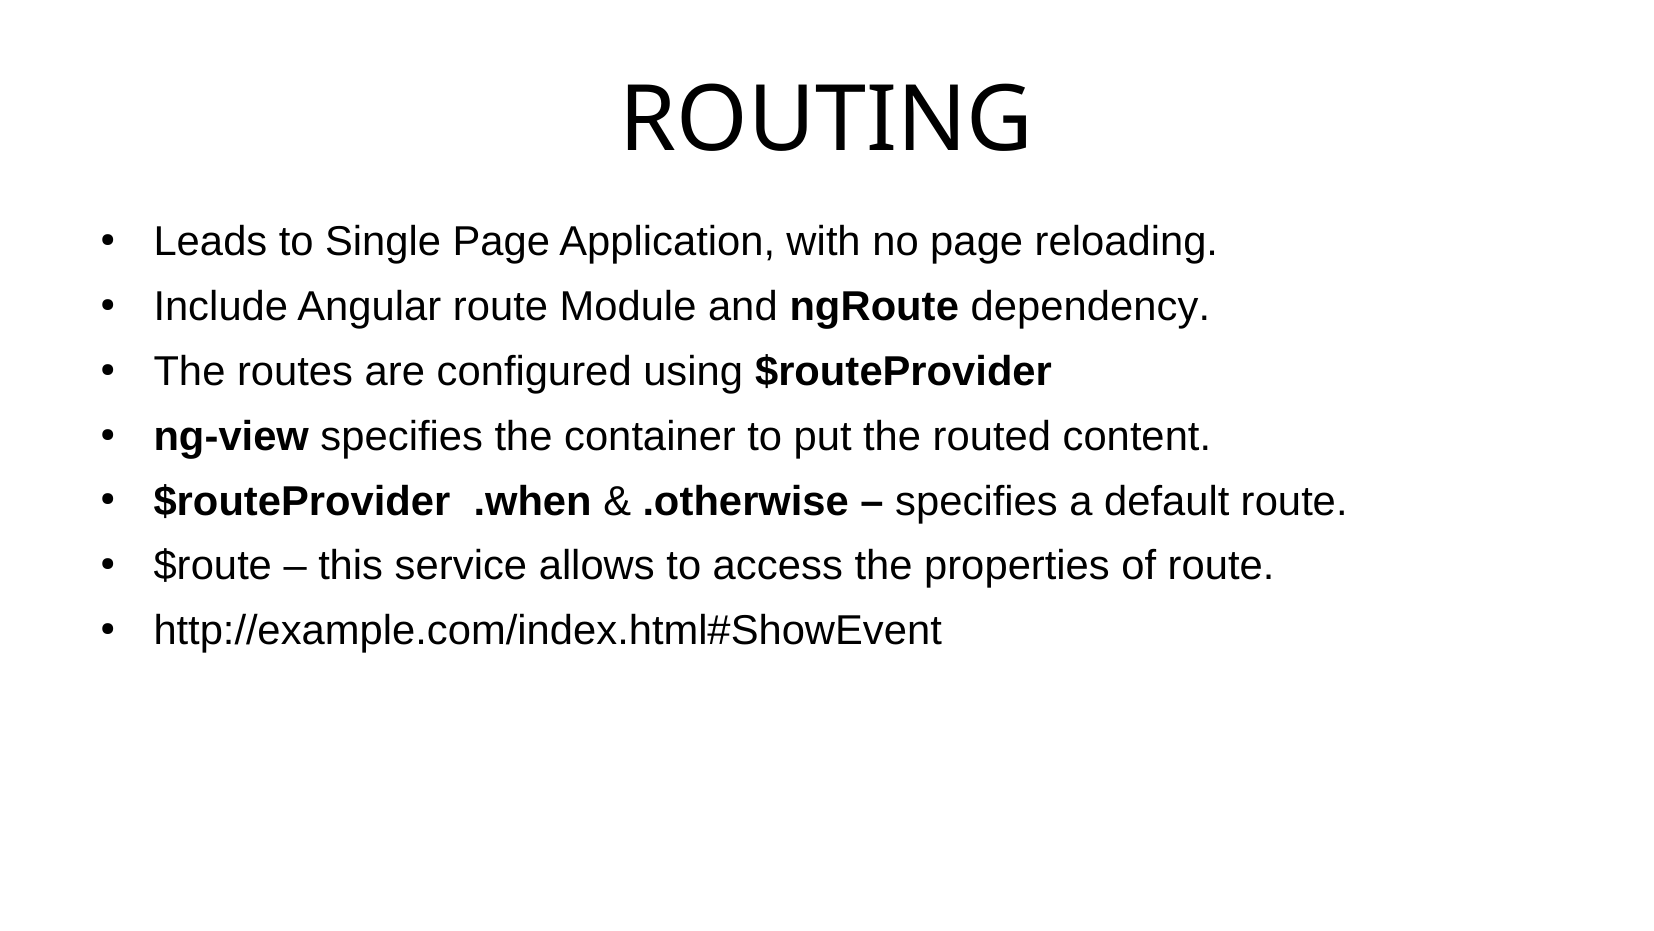

# ROUTING
Leads to Single Page Application, with no page reloading.
Include Angular route Module and ngRoute dependency.
The routes are configured using $routeProvider
ng-view specifies the container to put the routed content.
$routeProvider .when & .otherwise – specifies a default route.
$route – this service allows to access the properties of route.
http://example.com/index.html#ShowEvent